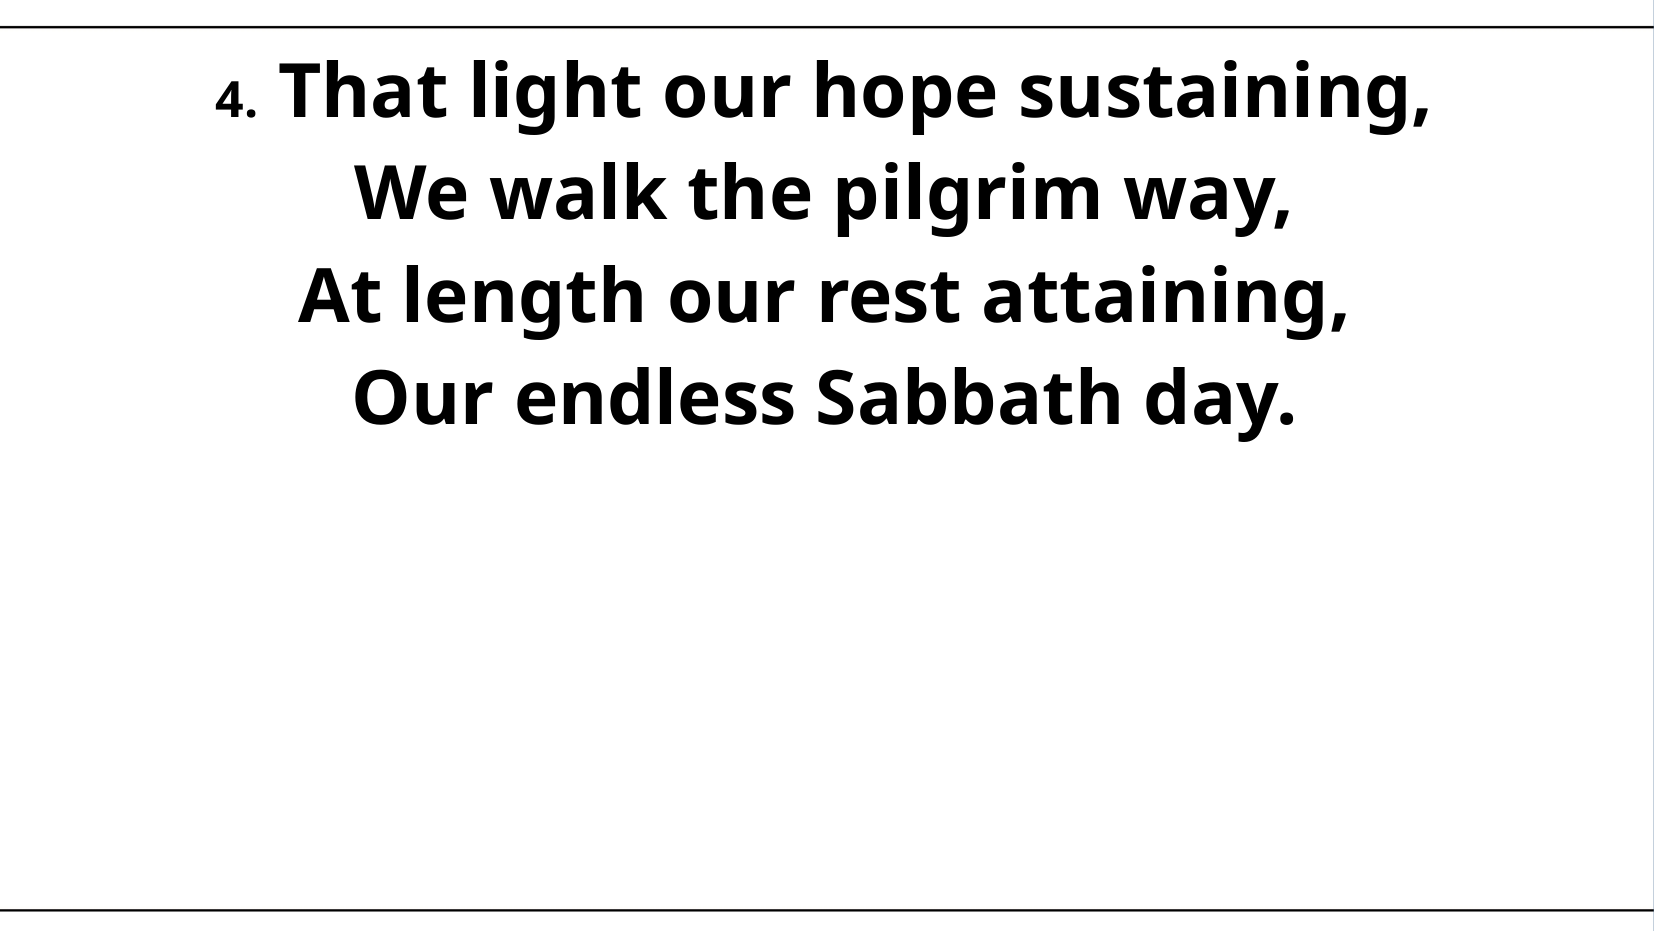

4. That light our hope sustaining,
We walk the pilgrim way,
At length our rest attaining,
Our endless Sabbath day.